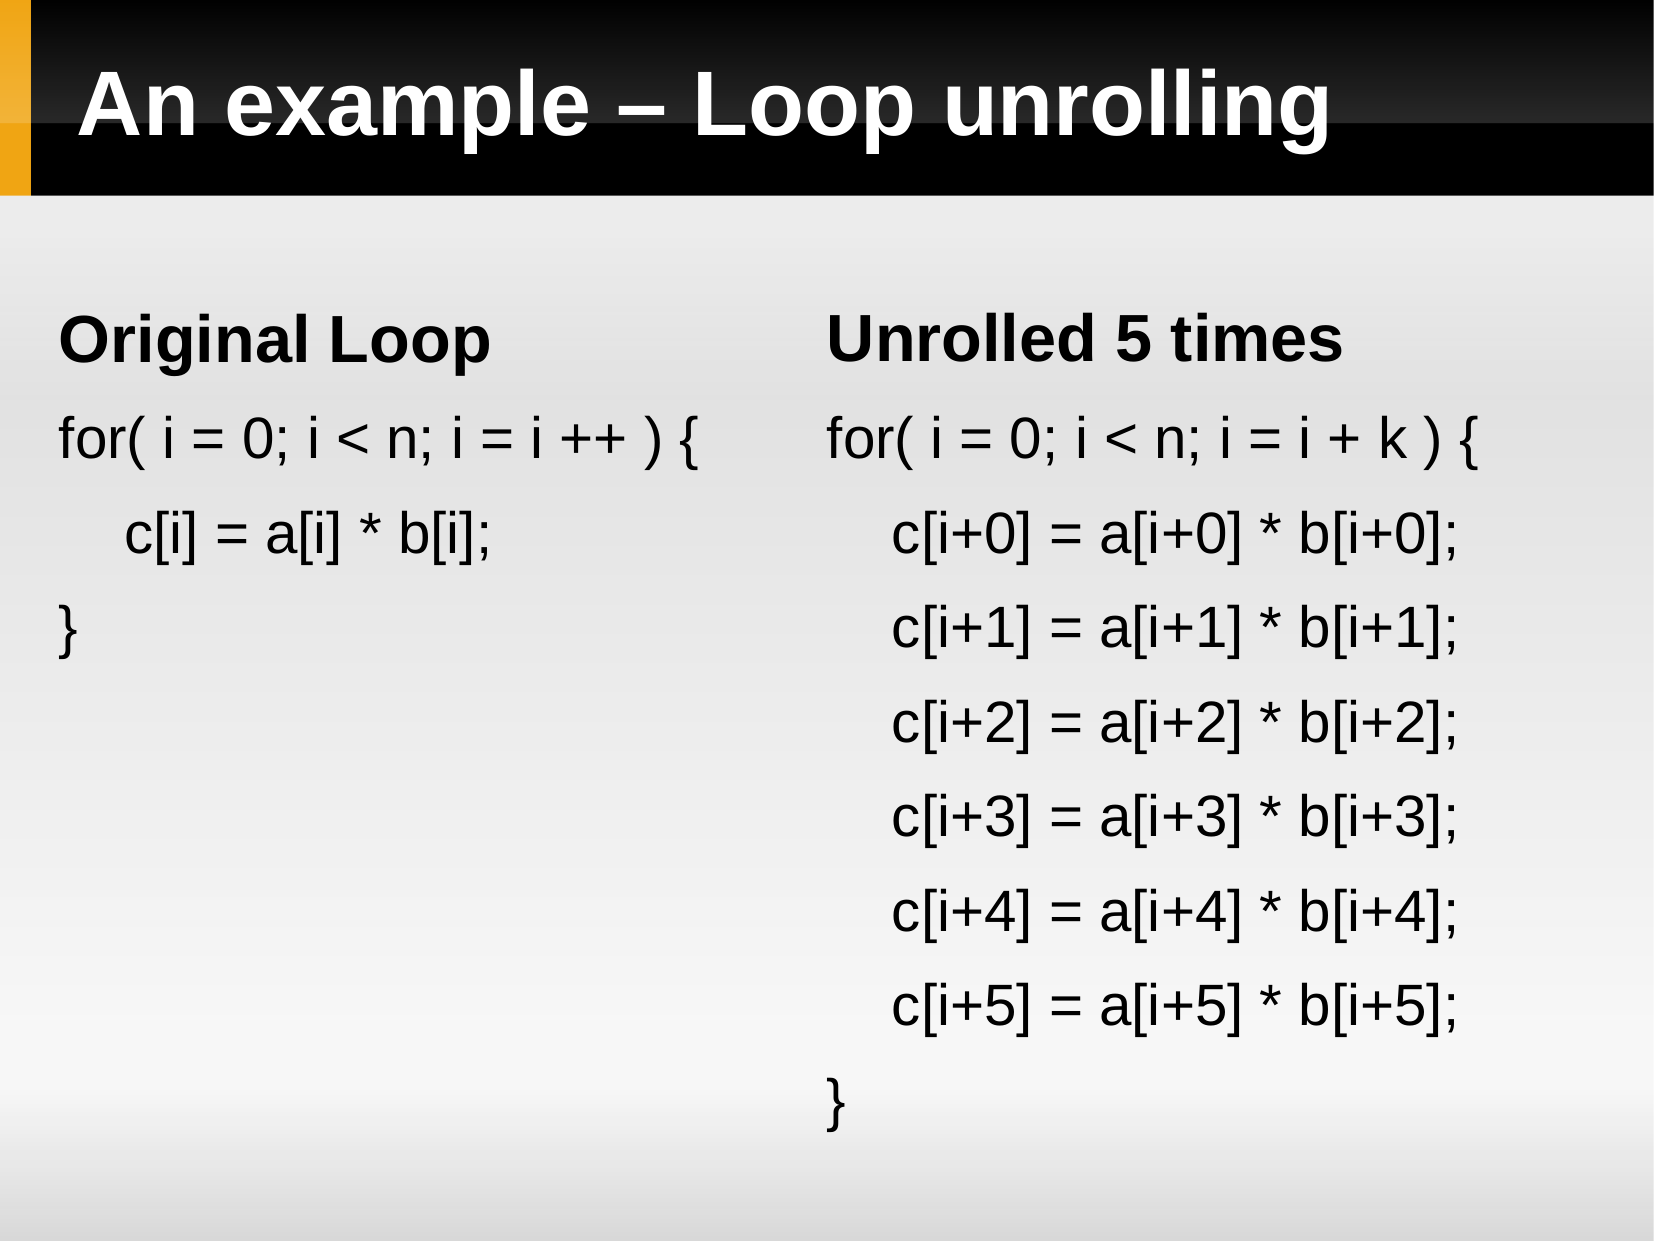

# An example – Loop unrolling
Unrolled 5 times
for( i = 0; i < n; i = i + k ) {
 c[i+0] = a[i+0] * b[i+0];
 c[i+1] = a[i+1] * b[i+1];
 c[i+2] = a[i+2] * b[i+2];
 c[i+3] = a[i+3] * b[i+3];
 c[i+4] = a[i+4] * b[i+4];
 c[i+5] = a[i+5] * b[i+5];
}
Original Loop
for( i = 0; i < n; i = i ++ ) {
 c[i] = a[i] * b[i];
}